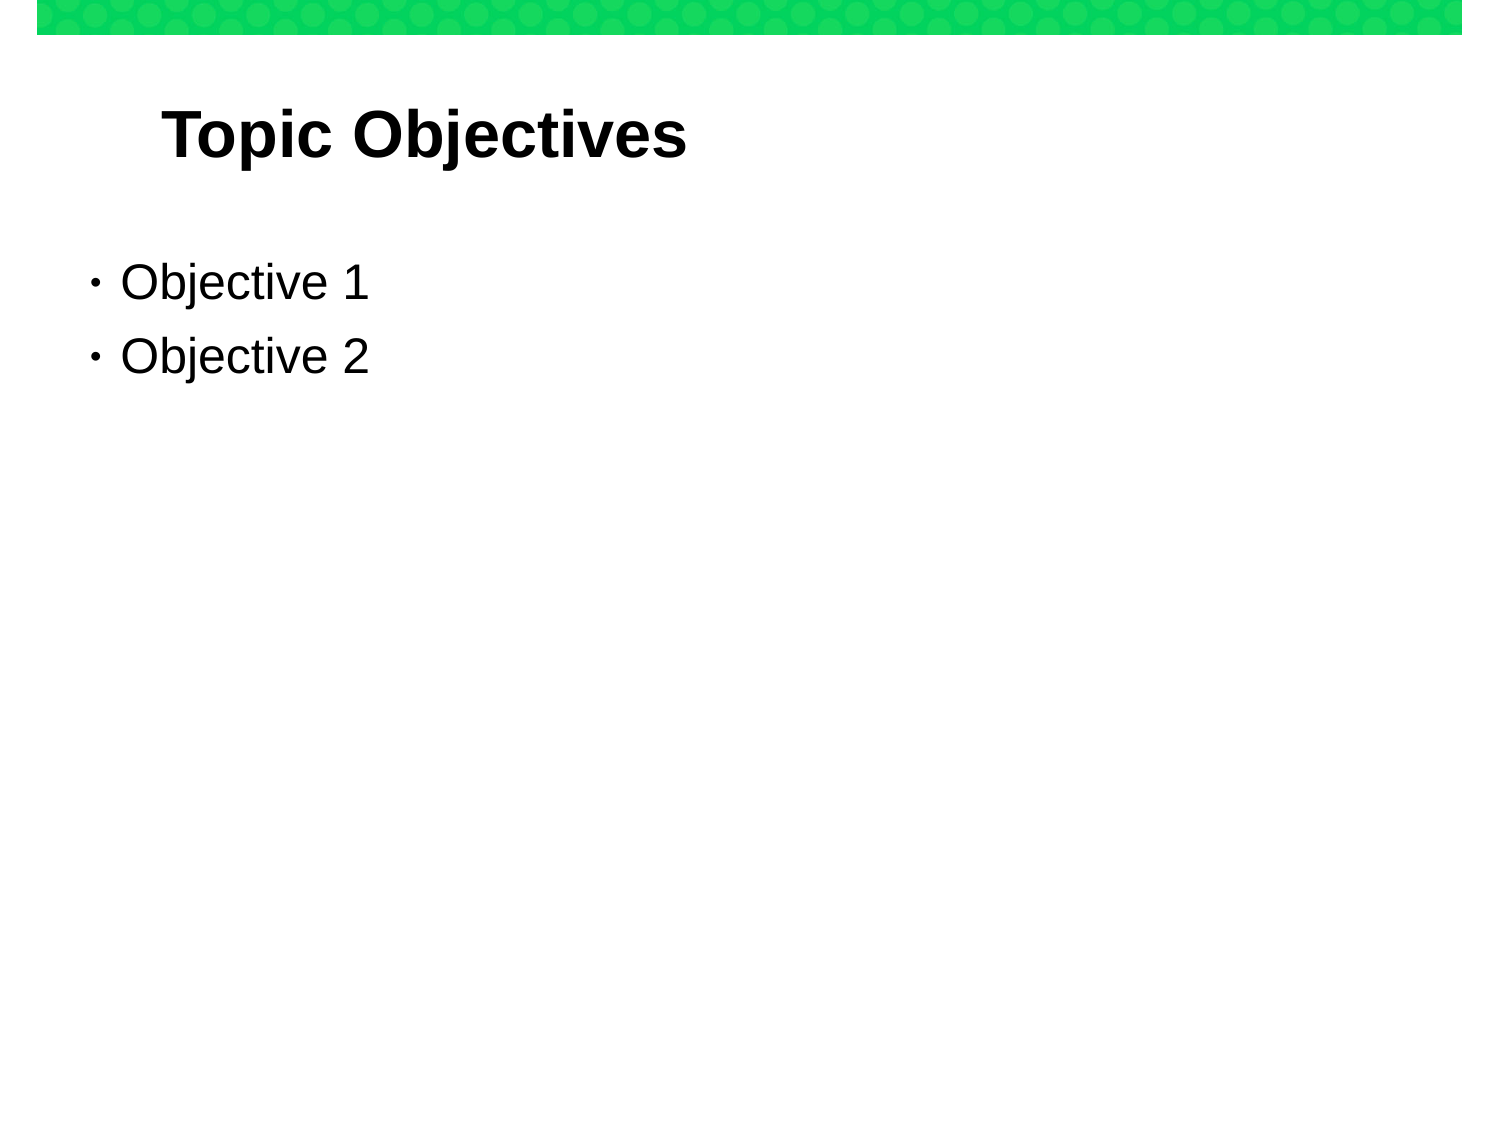

# Topic Objectives
Objective 1
Objective 2